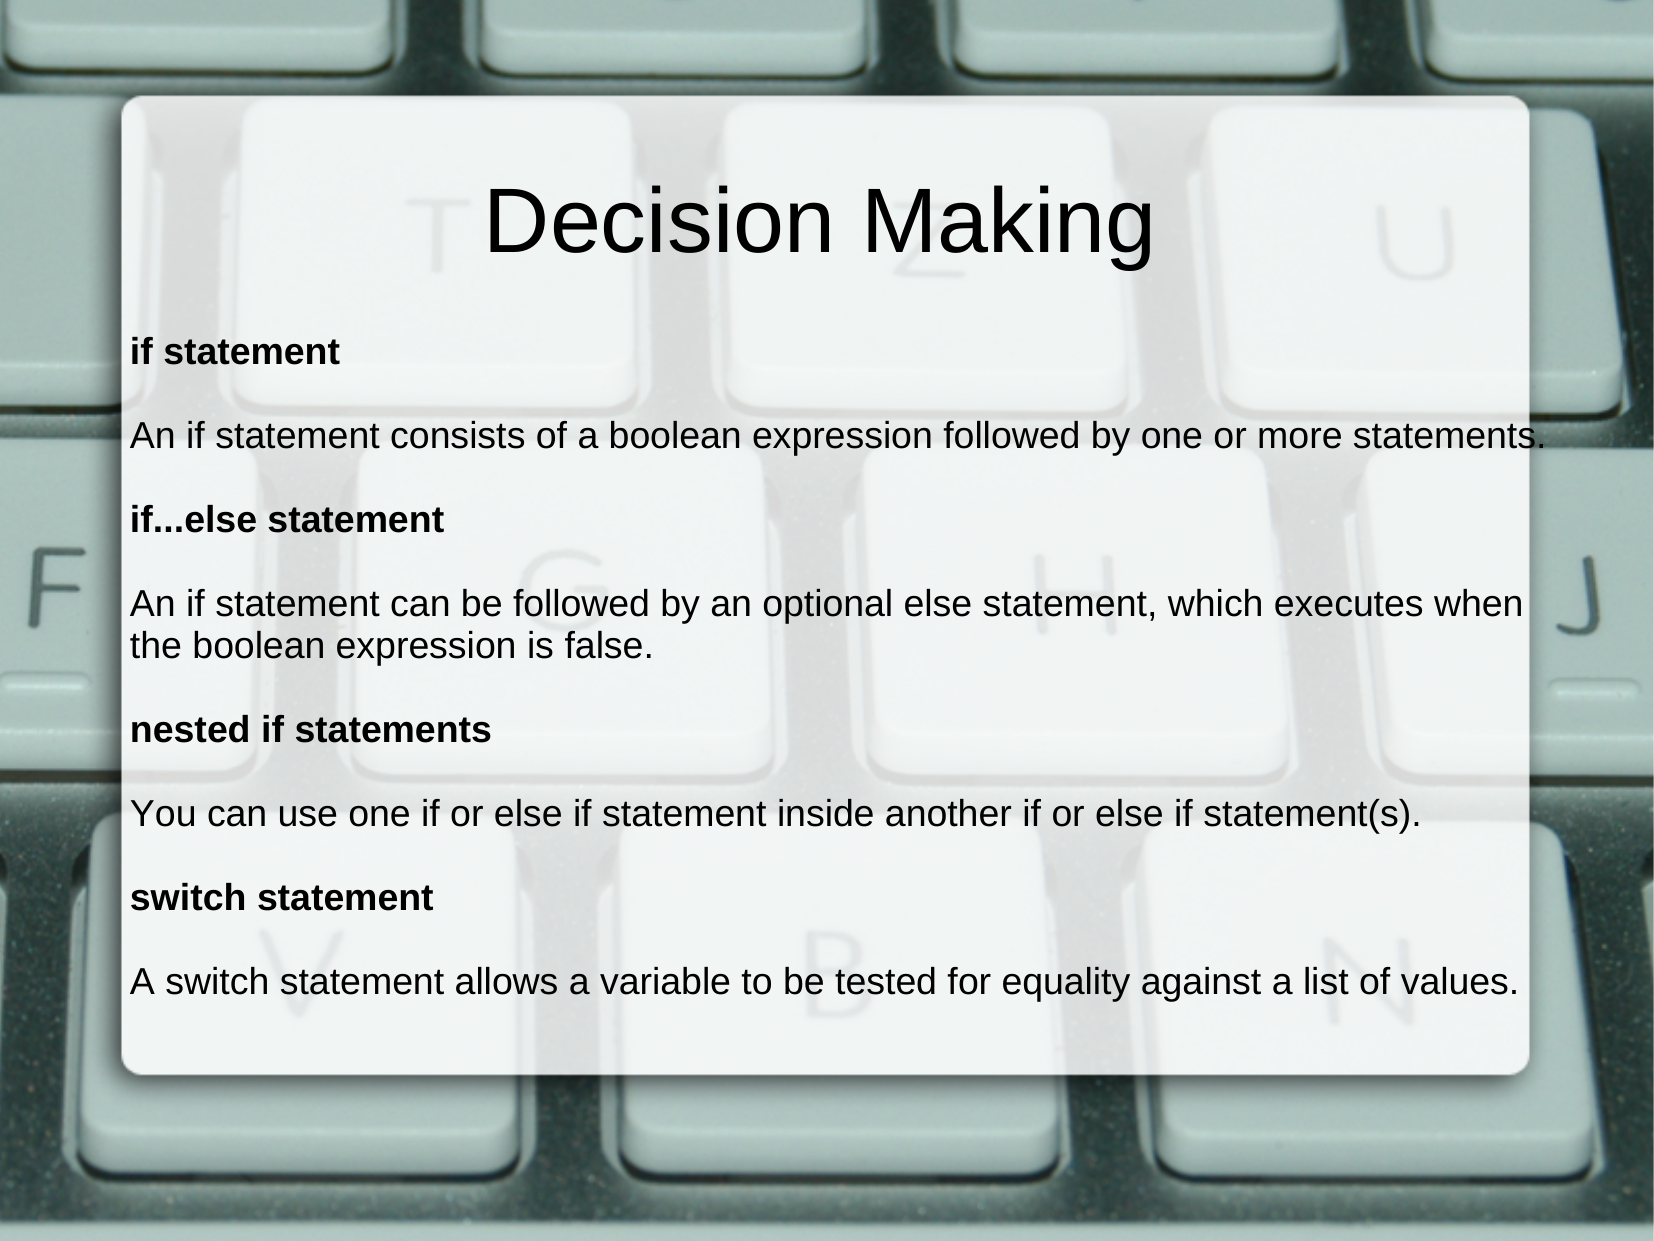

# Decision Making
if statement
An if statement consists of a boolean expression followed by one or more statements.
if...else statement
An if statement can be followed by an optional else statement, which executes when
the boolean expression is false.
nested if statements
You can use one if or else if statement inside another if or else if statement(s).
switch statement
A switch statement allows a variable to be tested for equality against a list of values.